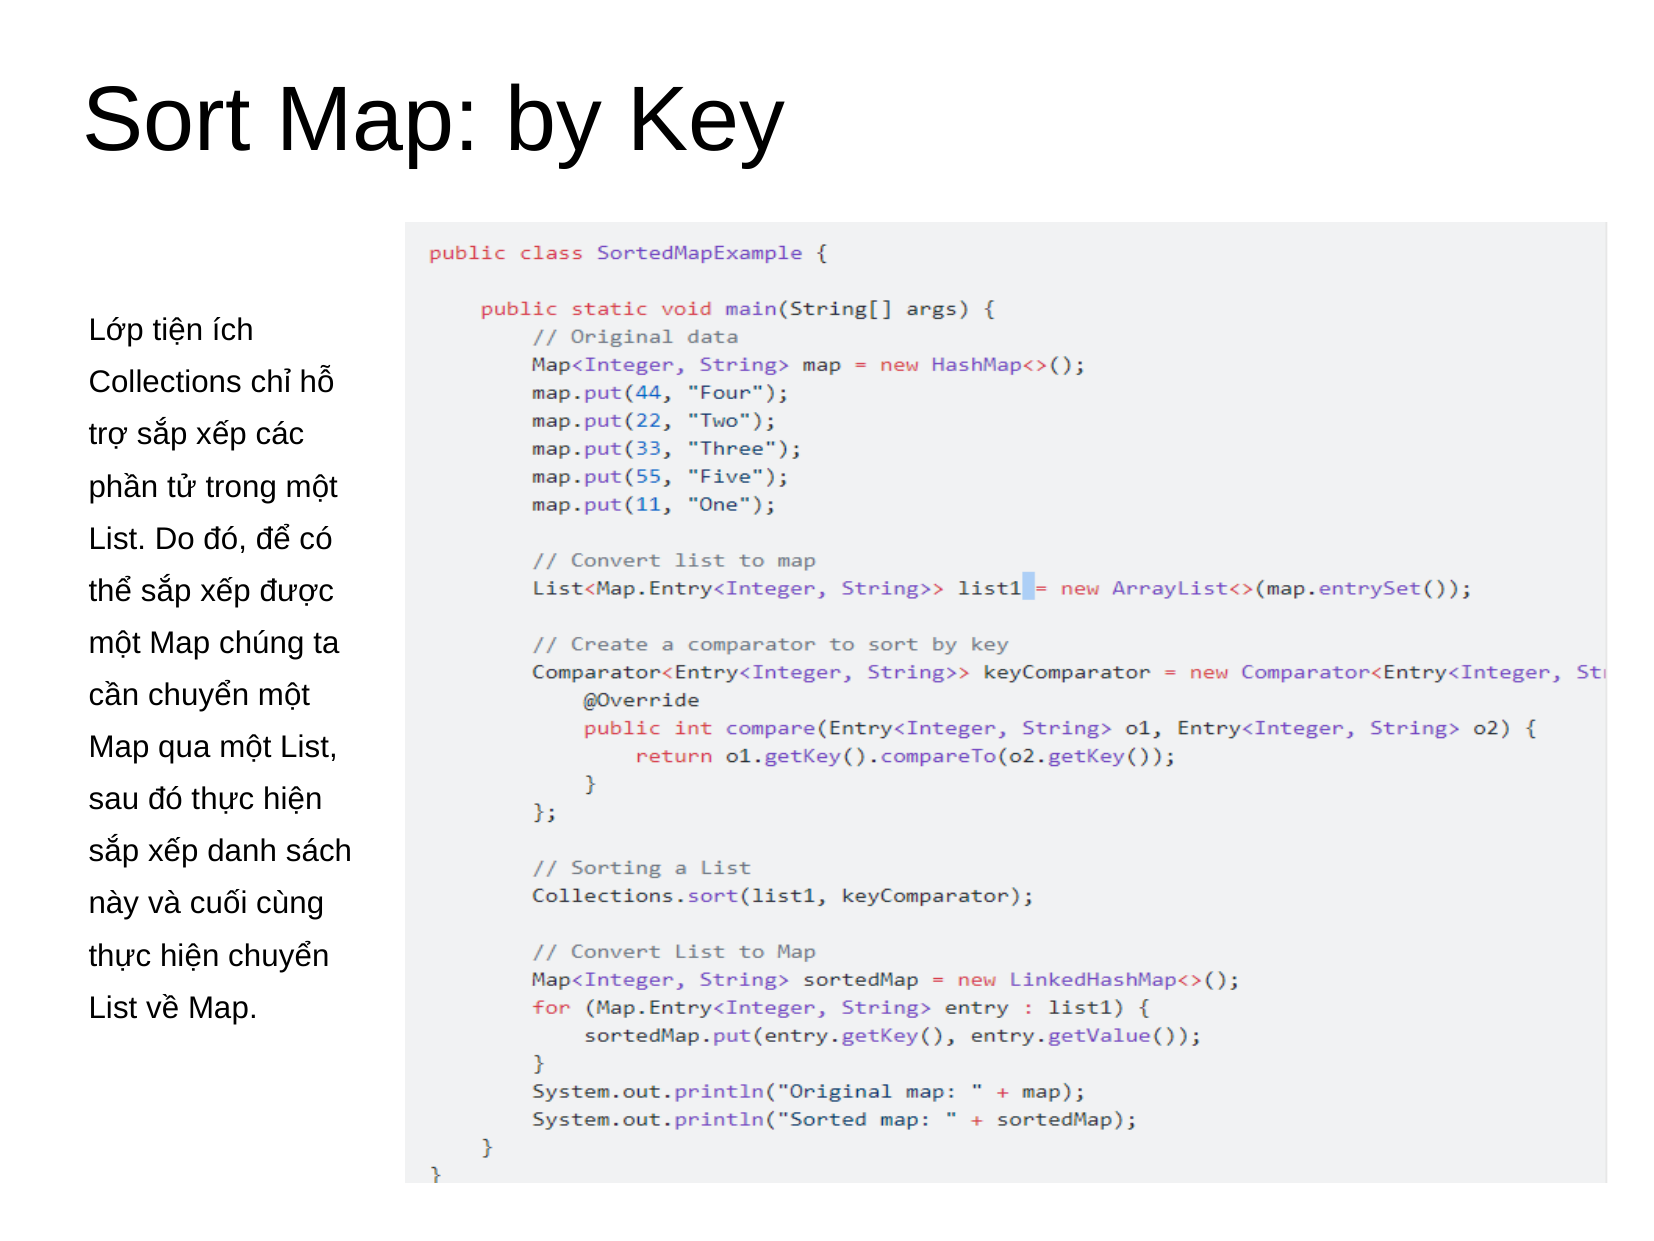

# Sort Map: by Key
Lớp tiện ích Collections chỉ hỗ trợ sắp xếp các phần tử trong một List. Do đó, để có thể sắp xếp được một Map chúng ta cần chuyển một Map qua một List, sau đó thực hiện sắp xếp danh sách này và cuối cùng thực hiện chuyển List về Map.